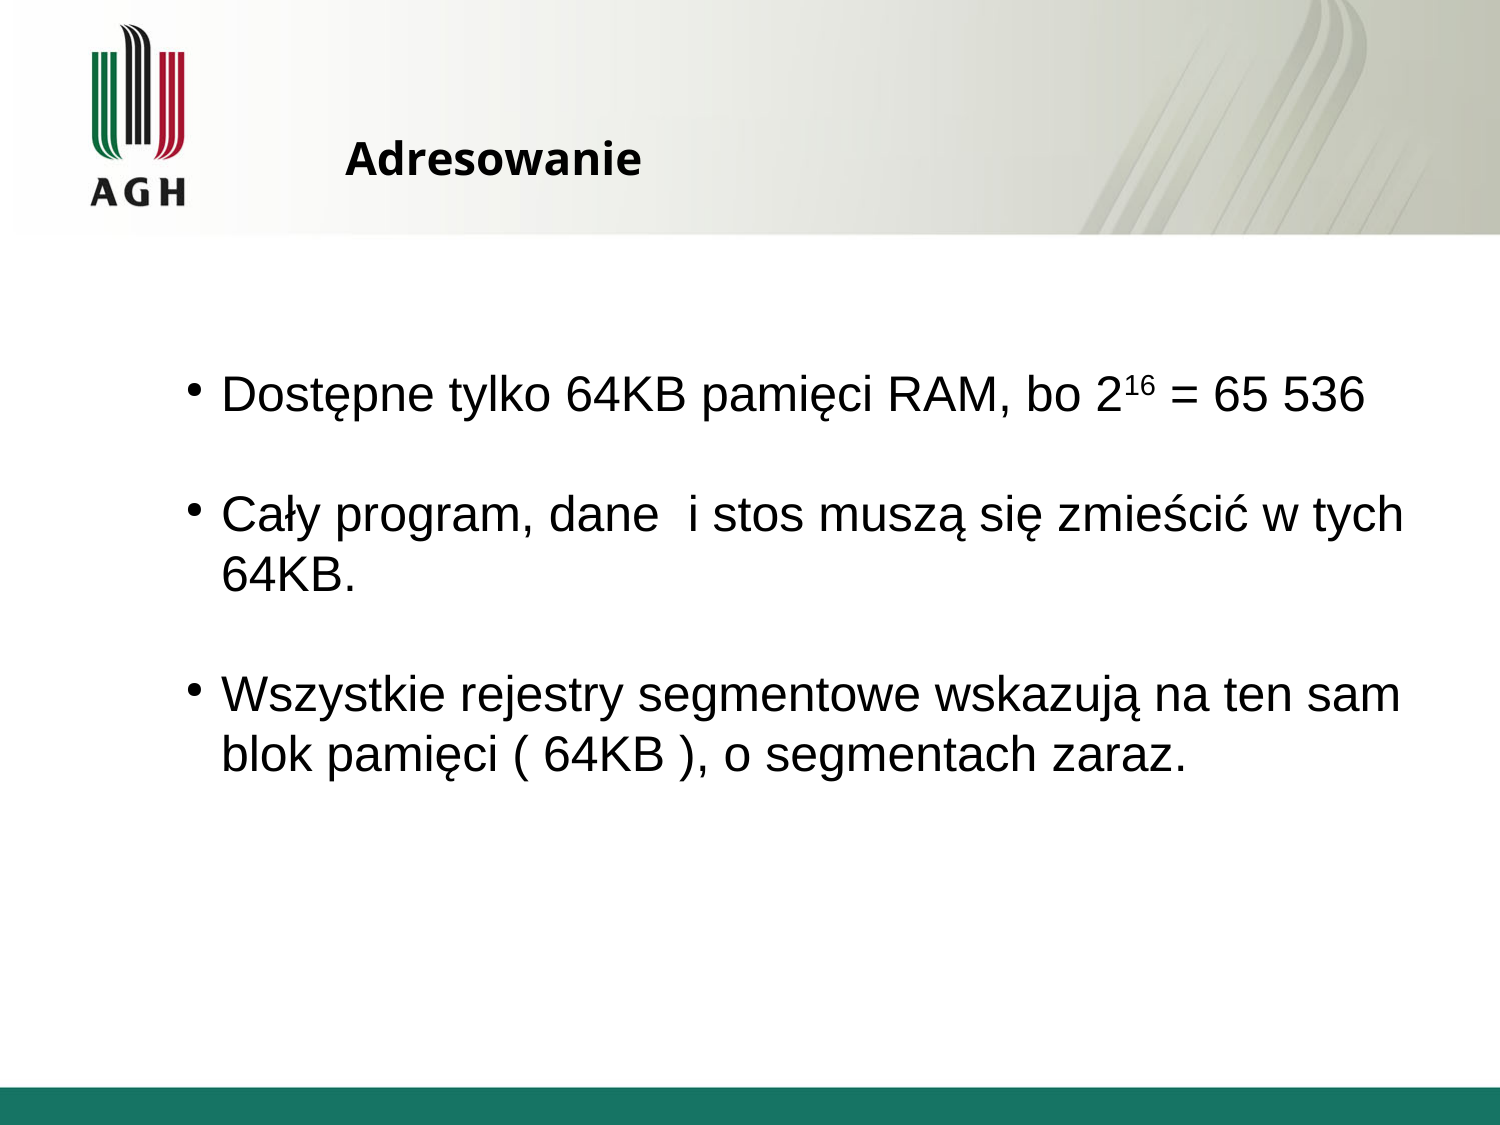

# Adresowanie
Dostępne tylko 64KB pamięci RAM, bo 216 = 65 536
Cały program, dane i stos muszą się zmieścić w tych
64KB.
Wszystkie rejestry segmentowe wskazują na ten sam blok pamięci ( 64KB ), o segmentach zaraz.